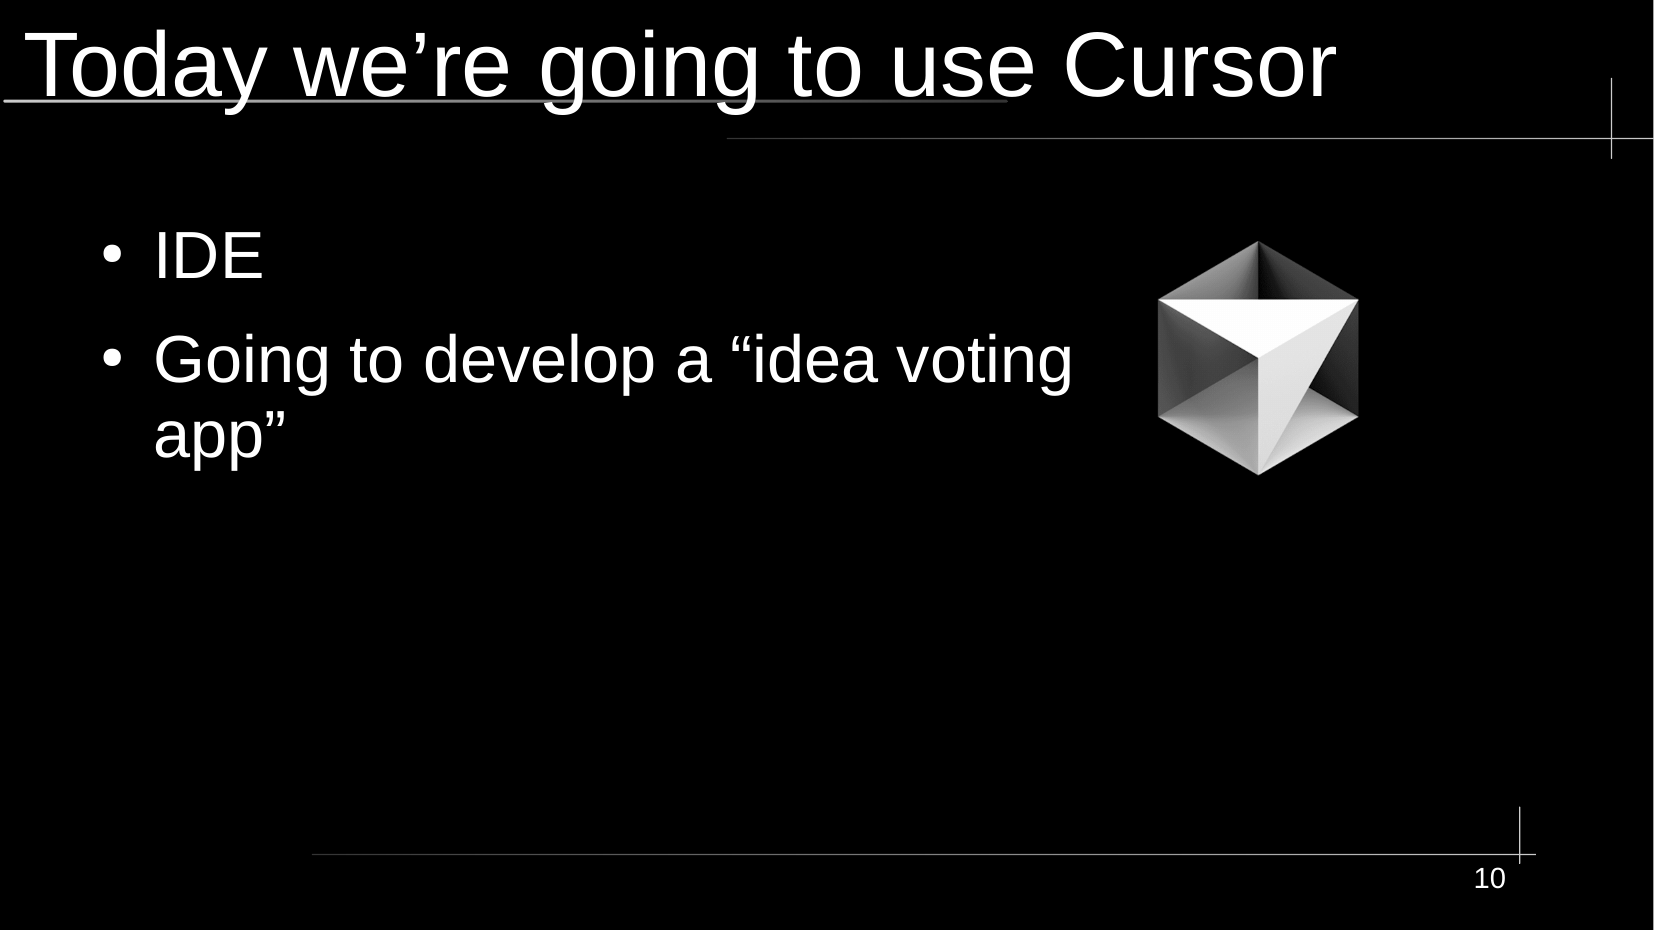

# Today we’re going to use Cursor
IDE
Going to develop a “idea voting app”
10